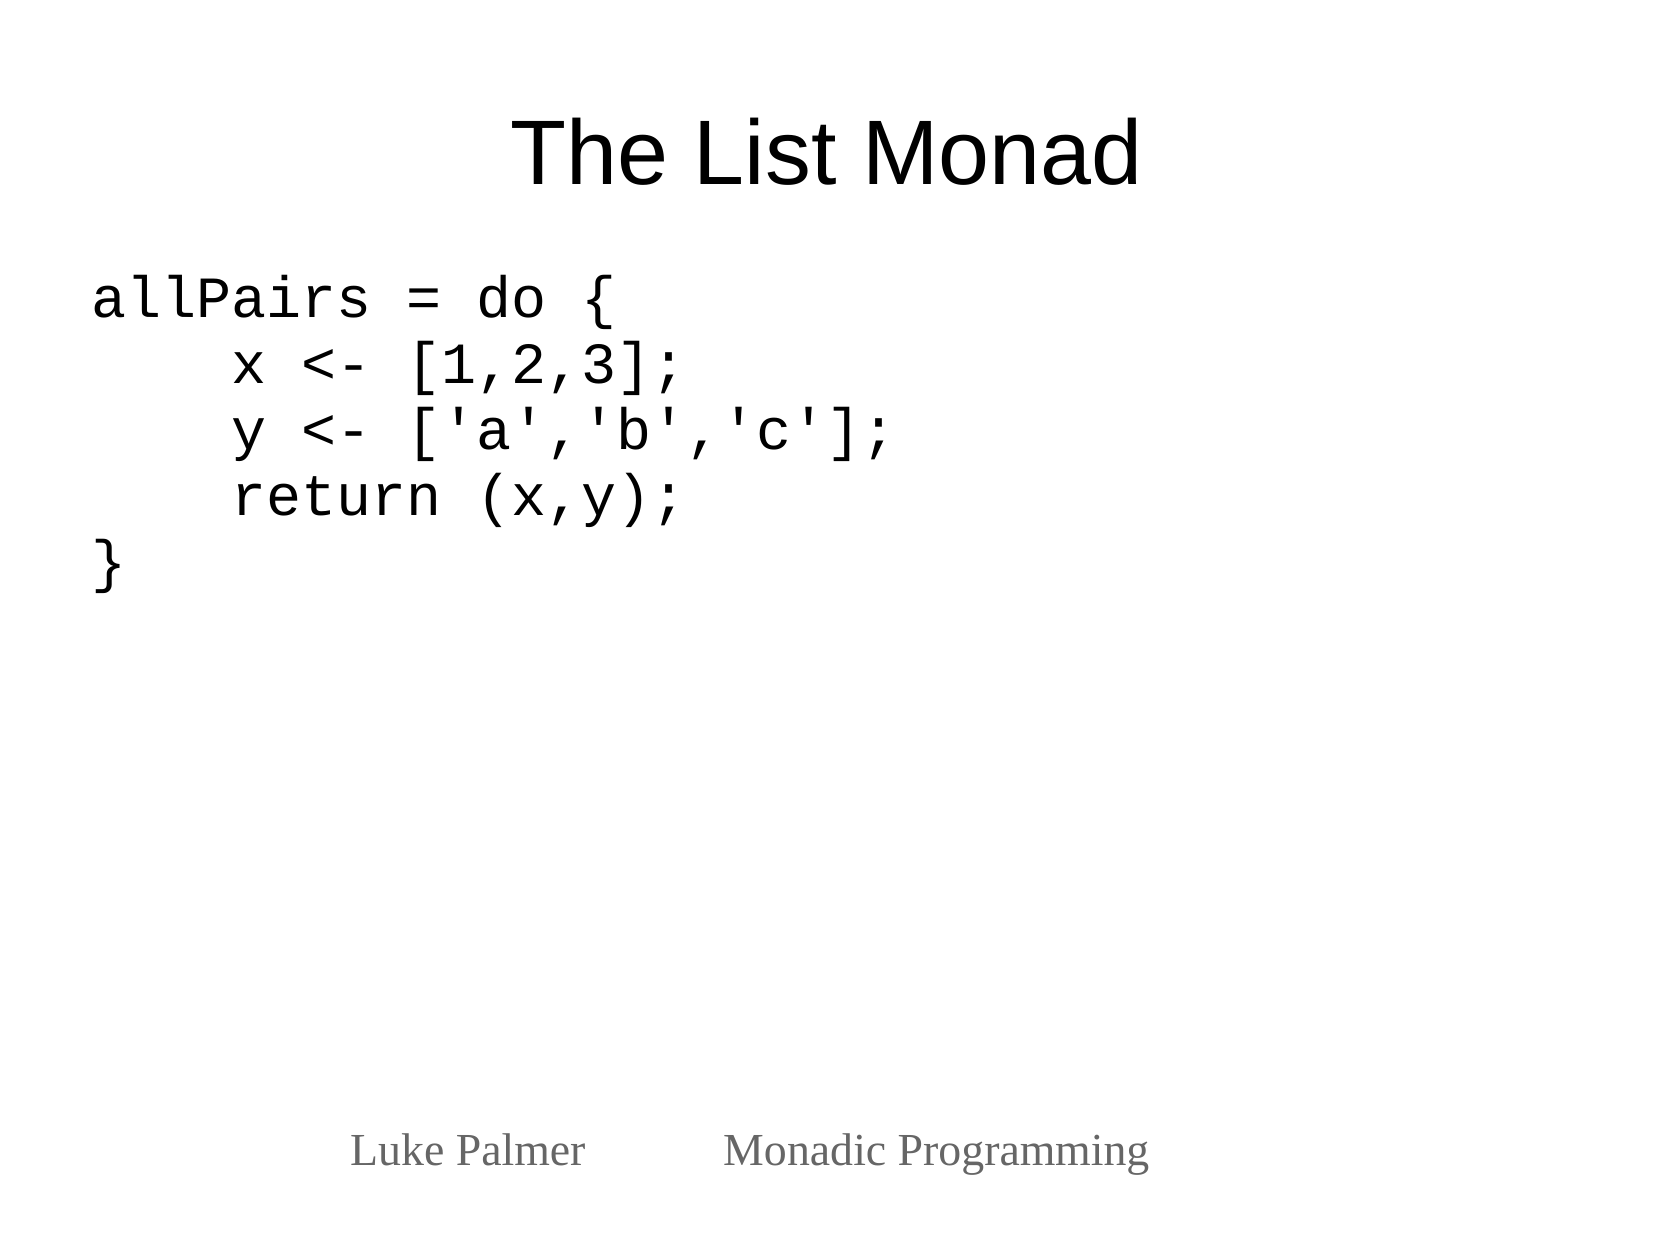

# The List Monad
allPairs = do {
 x <- [1,2,3];
 y <- ['a','b','c'];
 return (x,y);
}